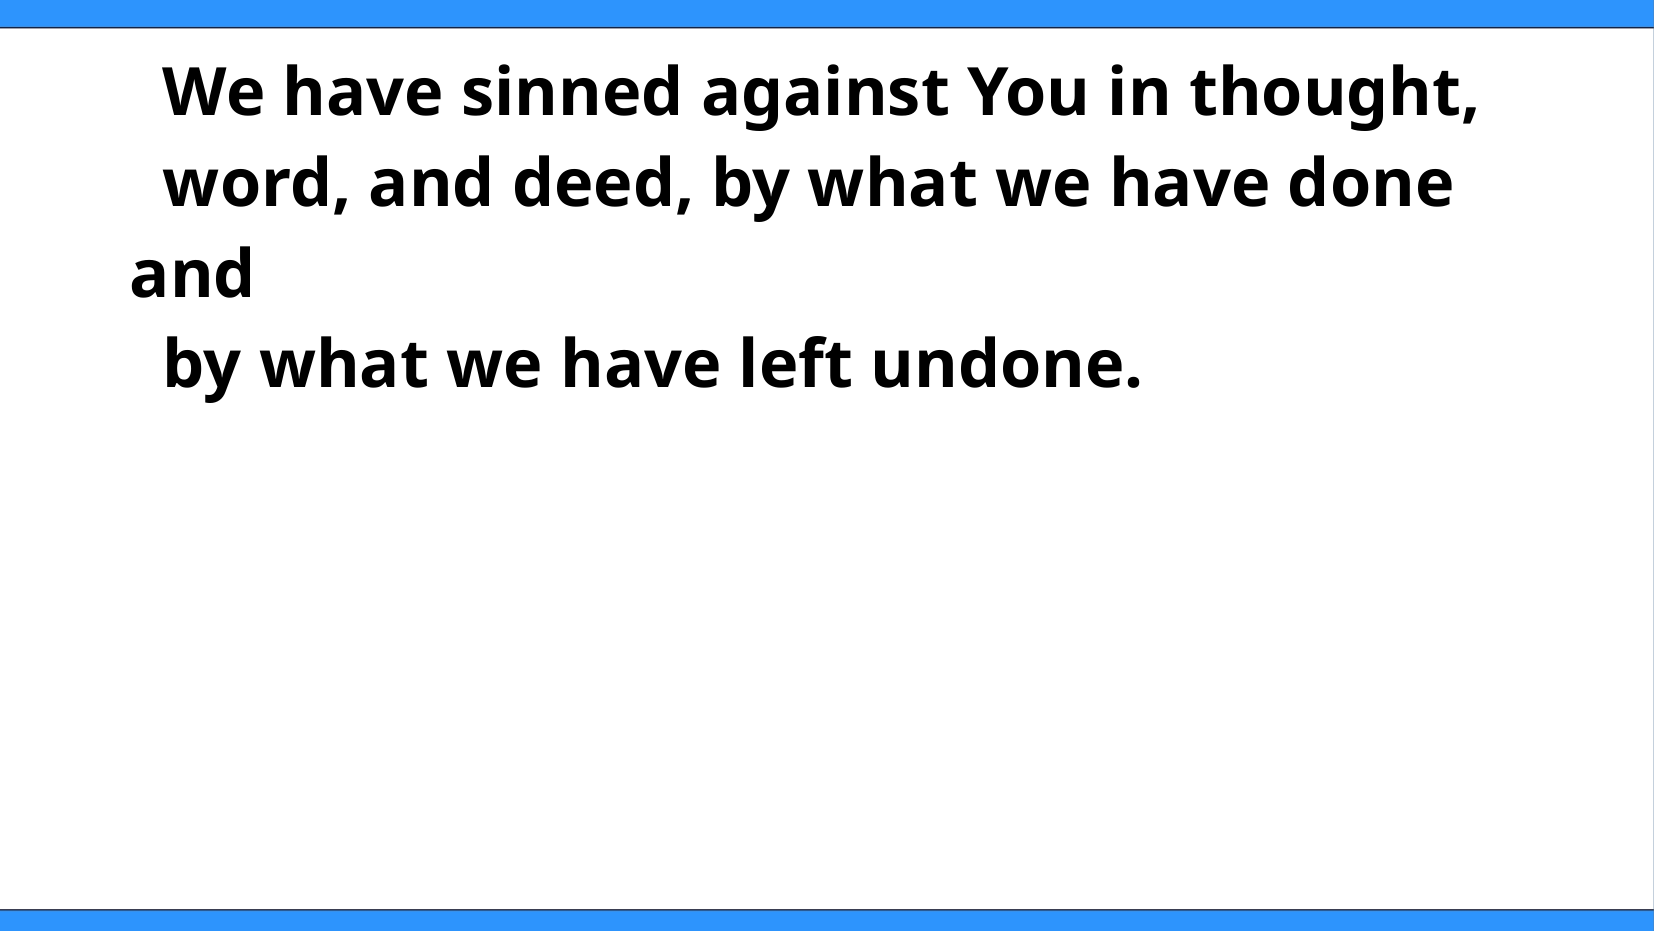

We have sinned against You in thought,
 word, and deed, by what we have done and
 by what we have left undone.